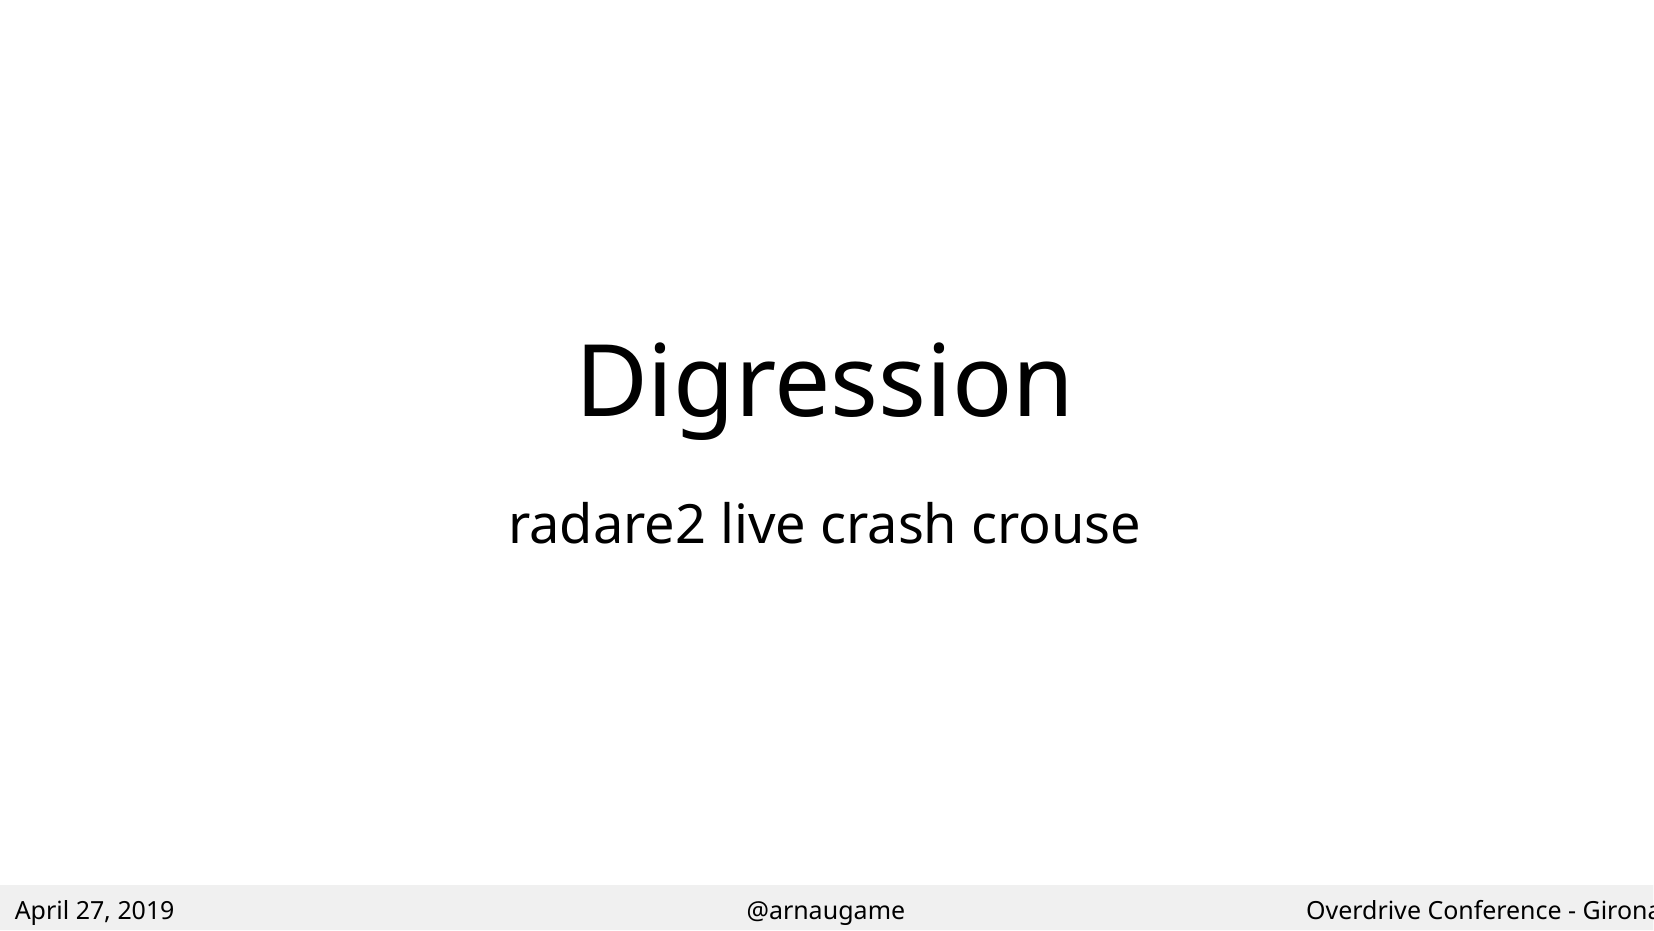

# Digression
radare2 live crash crouse
April 27, 2019
@arnaugamez
Overdrive Conference - Girona